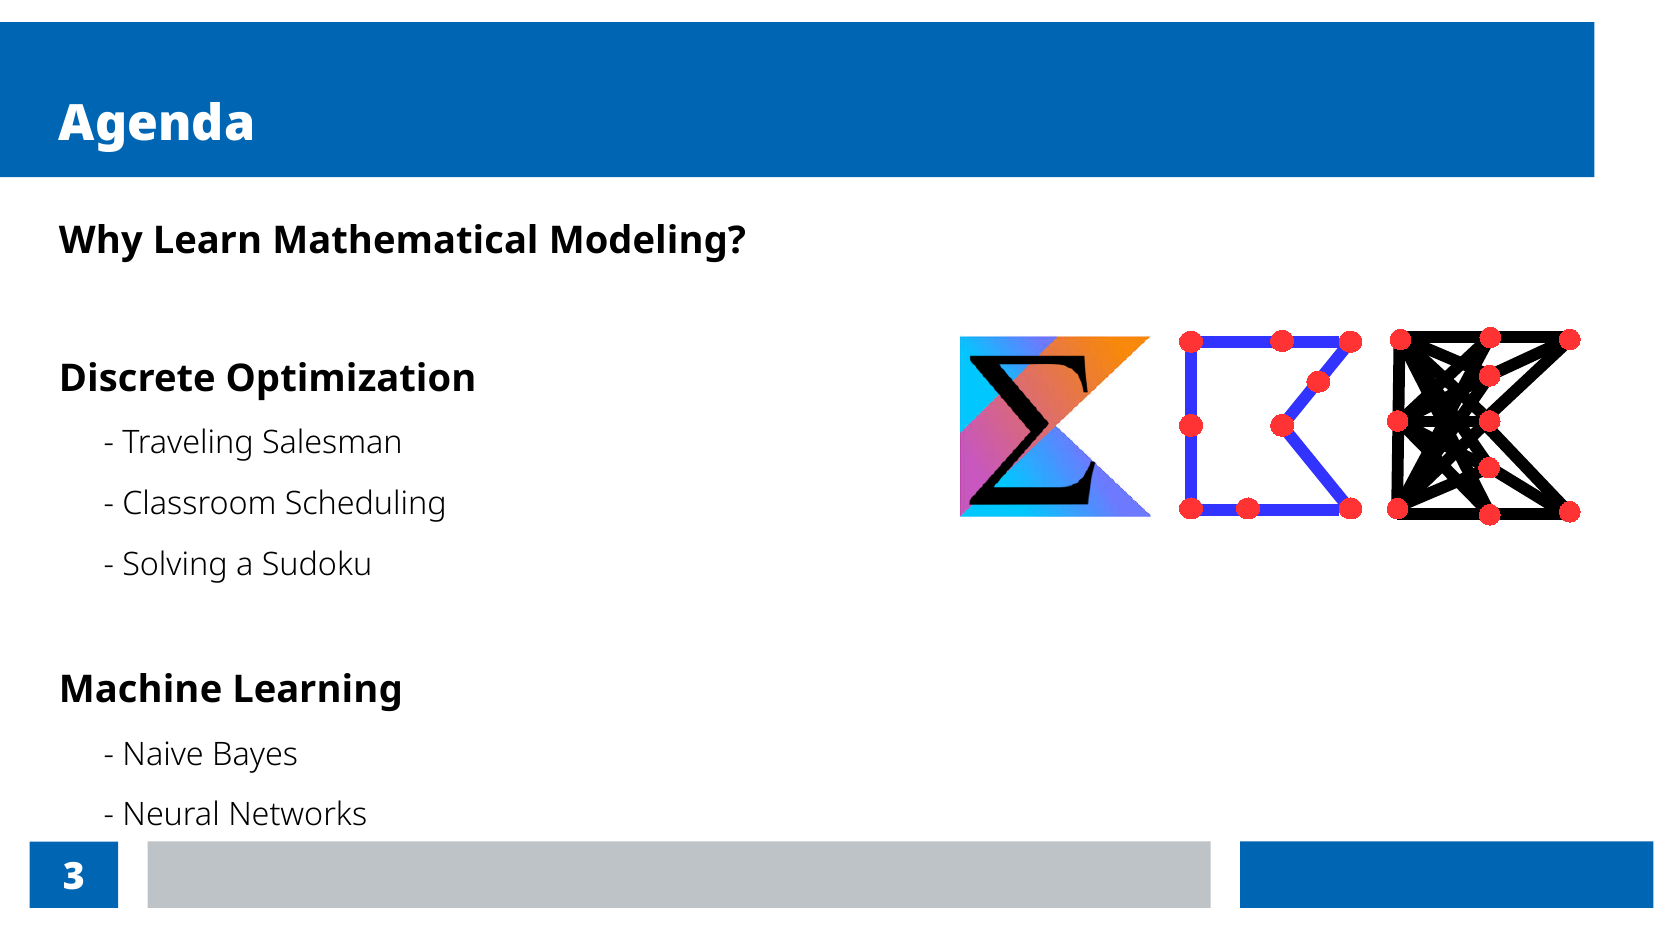

# Agenda
Why Learn Mathematical Modeling?
Discrete Optimization
- Traveling Salesman
- Classroom Scheduling
- Solving a Sudoku
Machine Learning
- Naive Bayes
- Neural Networks
3